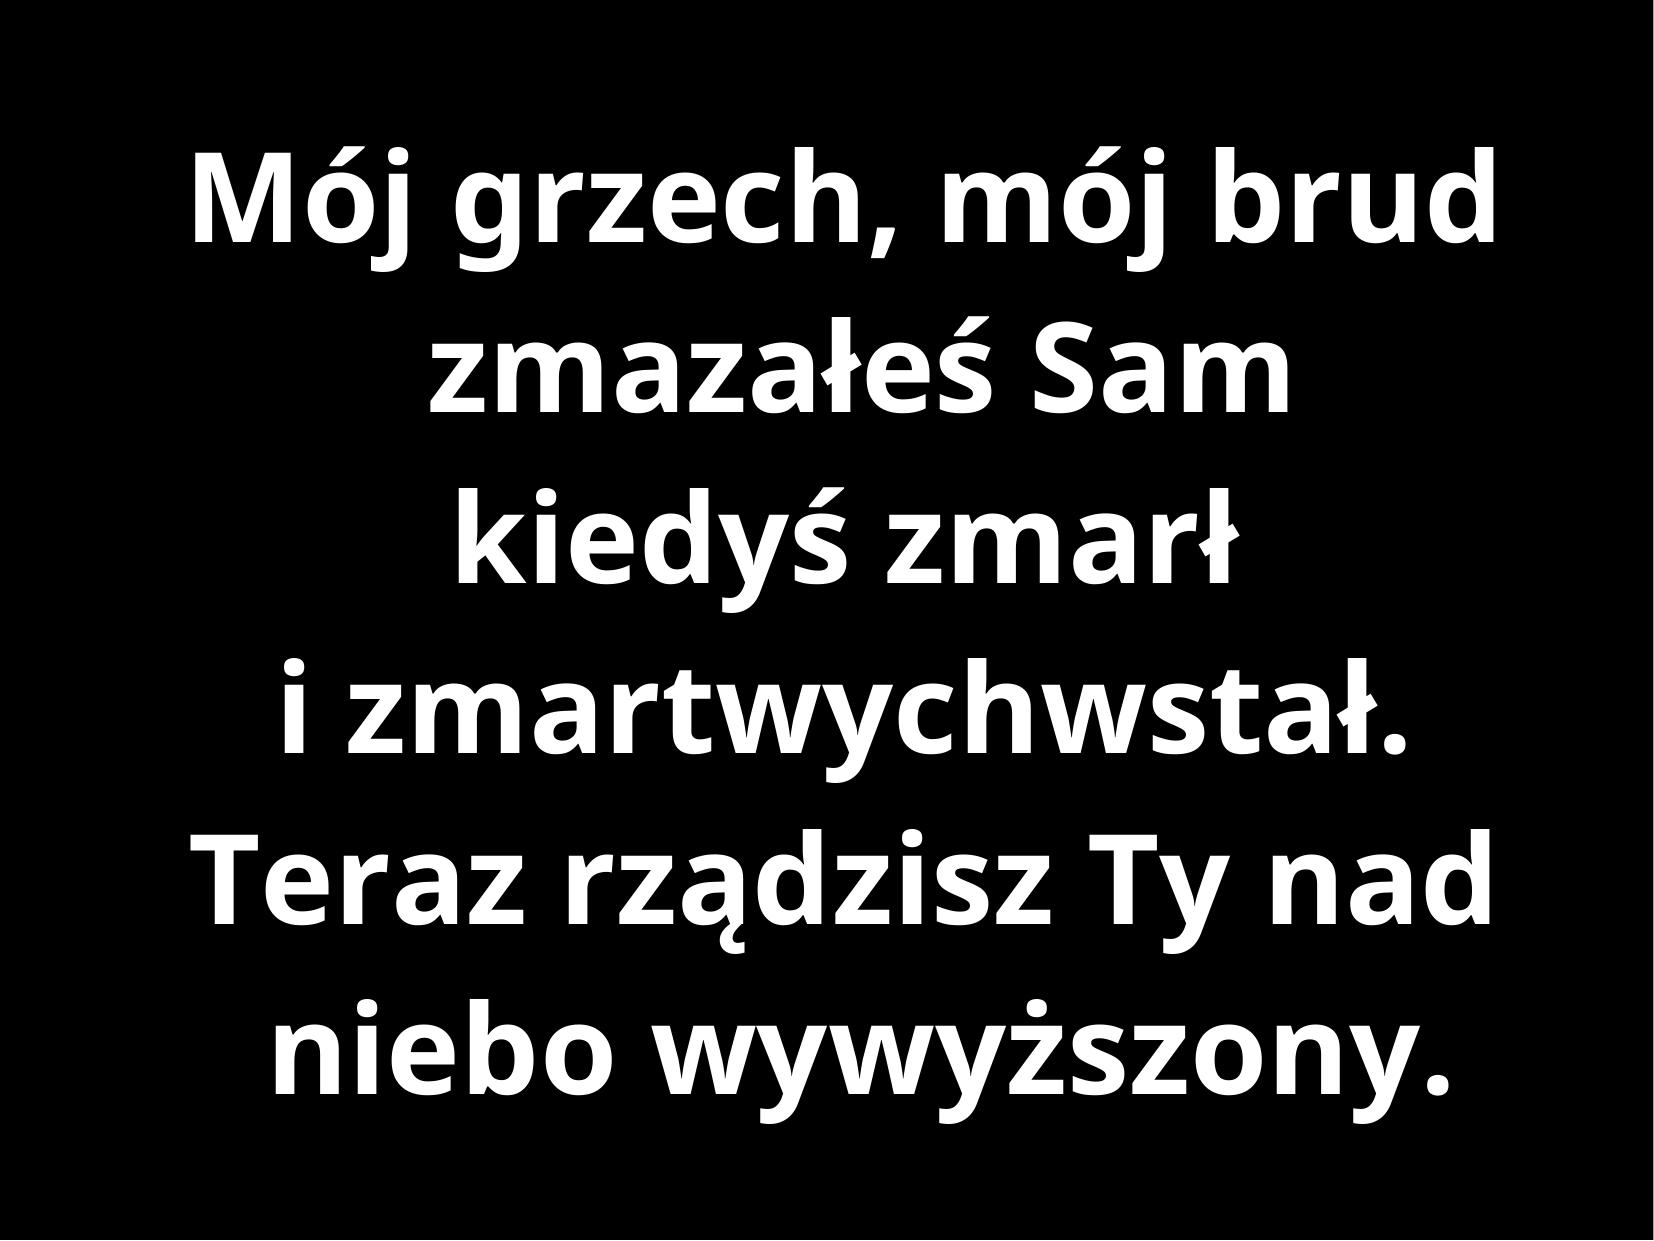

# Mój grzech, mój brud zmazałeś Sam
kiedyś zmarł
i zmartwychwstał.
Teraz rządzisz Ty nad niebo wywyższony.